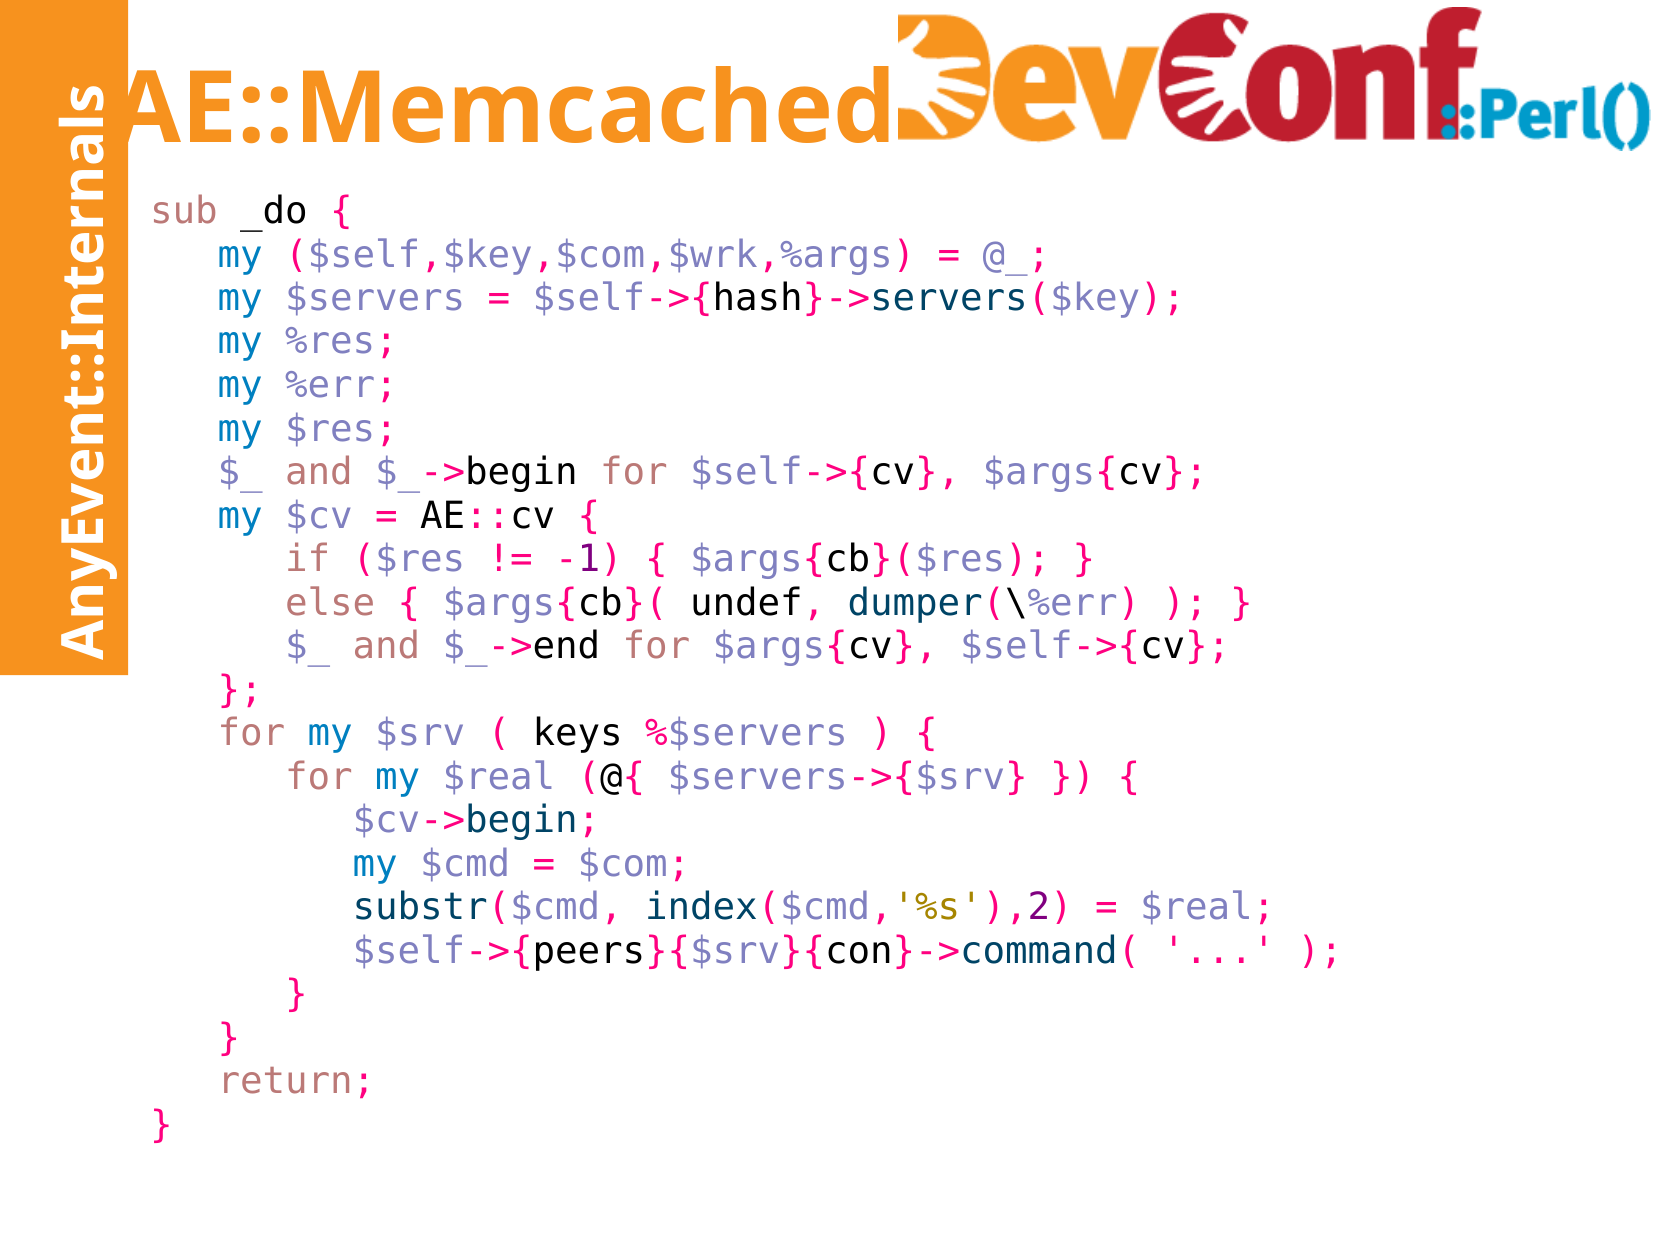

# AE::Memcached
sub _do {
 my ($self,$key,$com,$wrk,%args) = @_;
 my $servers = $self->{hash}->servers($key);
 my %res;
 my %err;
 my $res;
 $_ and $_->begin for $self->{cv}, $args{cv};
 my $cv = AE::cv {
 if ($res != -1) { $args{cb}($res); }
 else { $args{cb}( undef, dumper(\%err) ); }
 $_ and $_->end for $args{cv}, $self->{cv};
 };
 for my $srv ( keys %$servers ) {
 for my $real (@{ $servers->{$srv} }) {
 $cv->begin;
 my $cmd = $com;
 substr($cmd, index($cmd,'%s'),2) = $real;
 $self->{peers}{$srv}{con}->command( '...' );
 }
 }
 return;
}
 AnyEvent::Internals